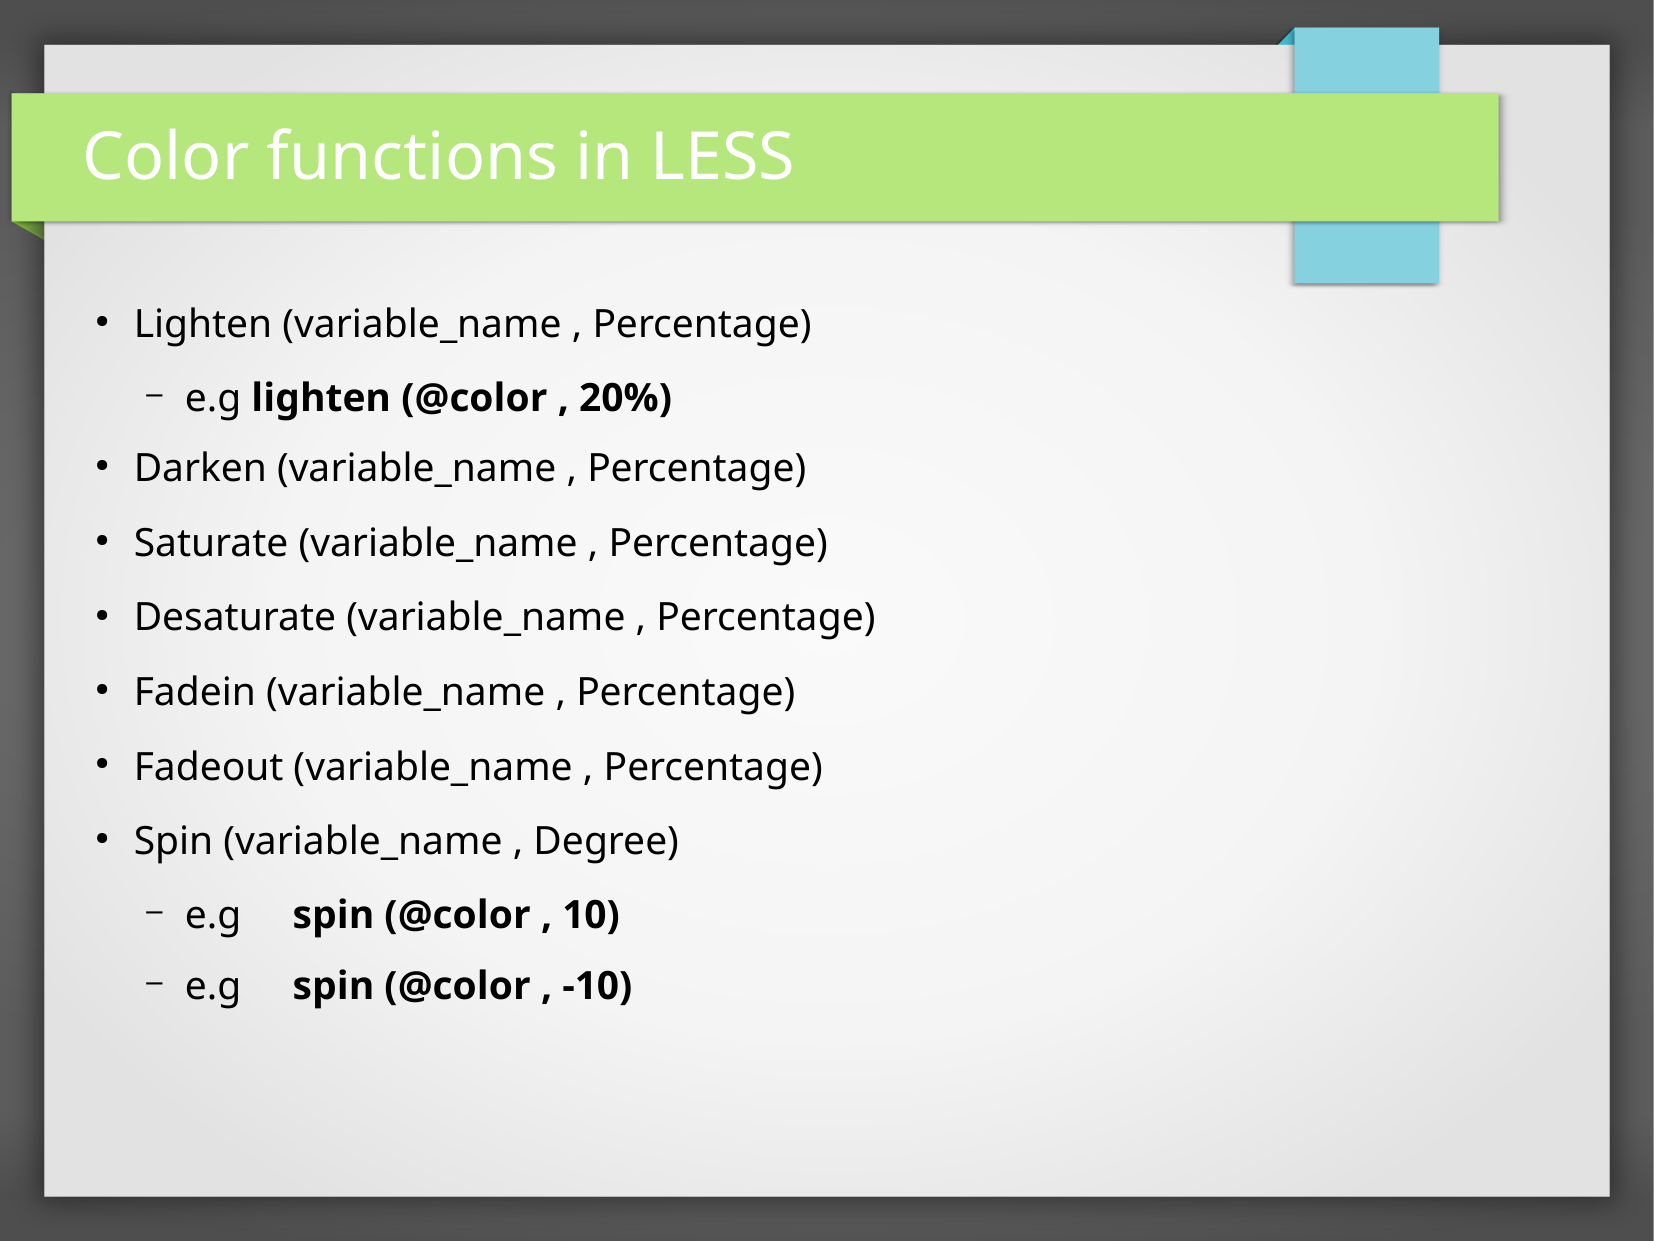

# Color functions in LESS
Lighten (variable_name , Percentage)
e.g lighten (@color , 20%)
Darken (variable_name , Percentage)
Saturate (variable_name , Percentage)
Desaturate (variable_name , Percentage)
Fadein (variable_name , Percentage)
Fadeout (variable_name , Percentage)
Spin (variable_name , Degree)
e.g 	spin (@color , 10)
e.g 	spin (@color , -10)